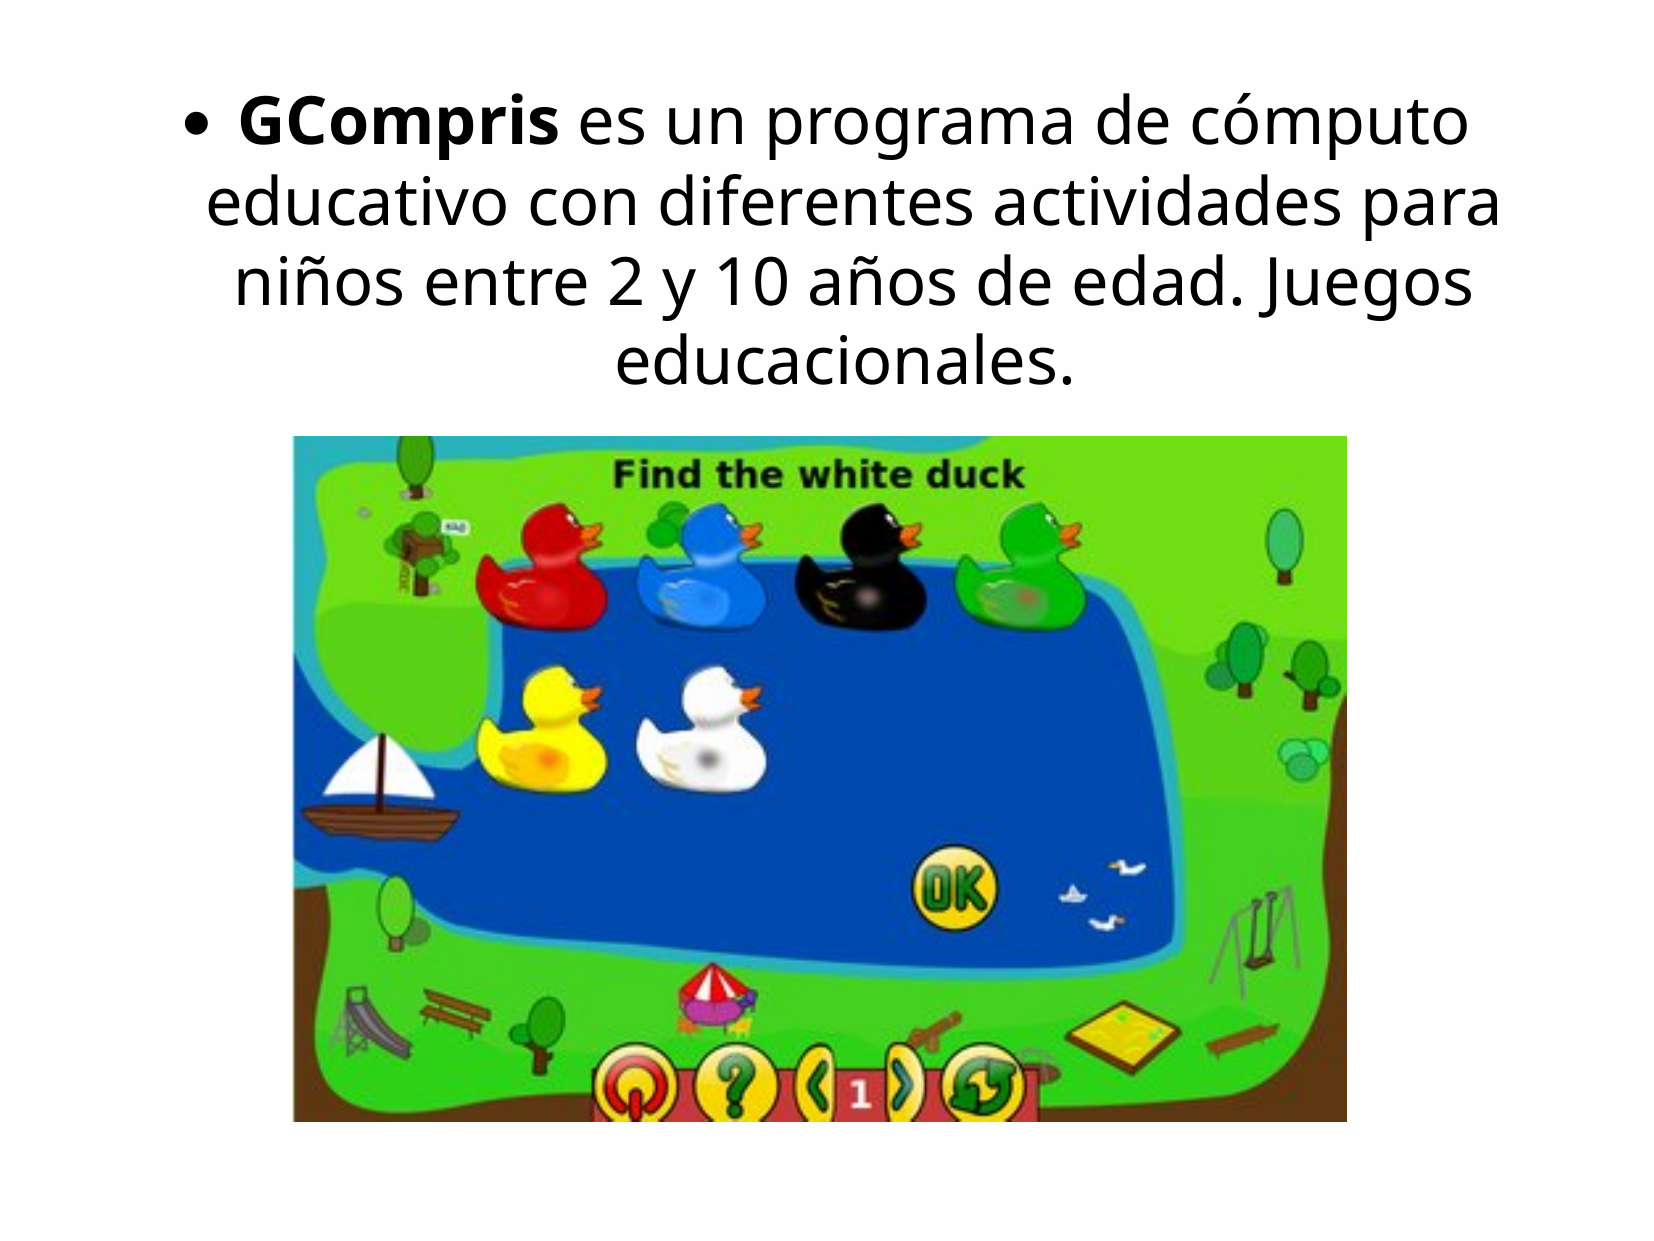

# GCompris es un programa de cómputo educativo con diferentes actividades para niños entre 2 y 10 años de edad. Juegos educacionales.